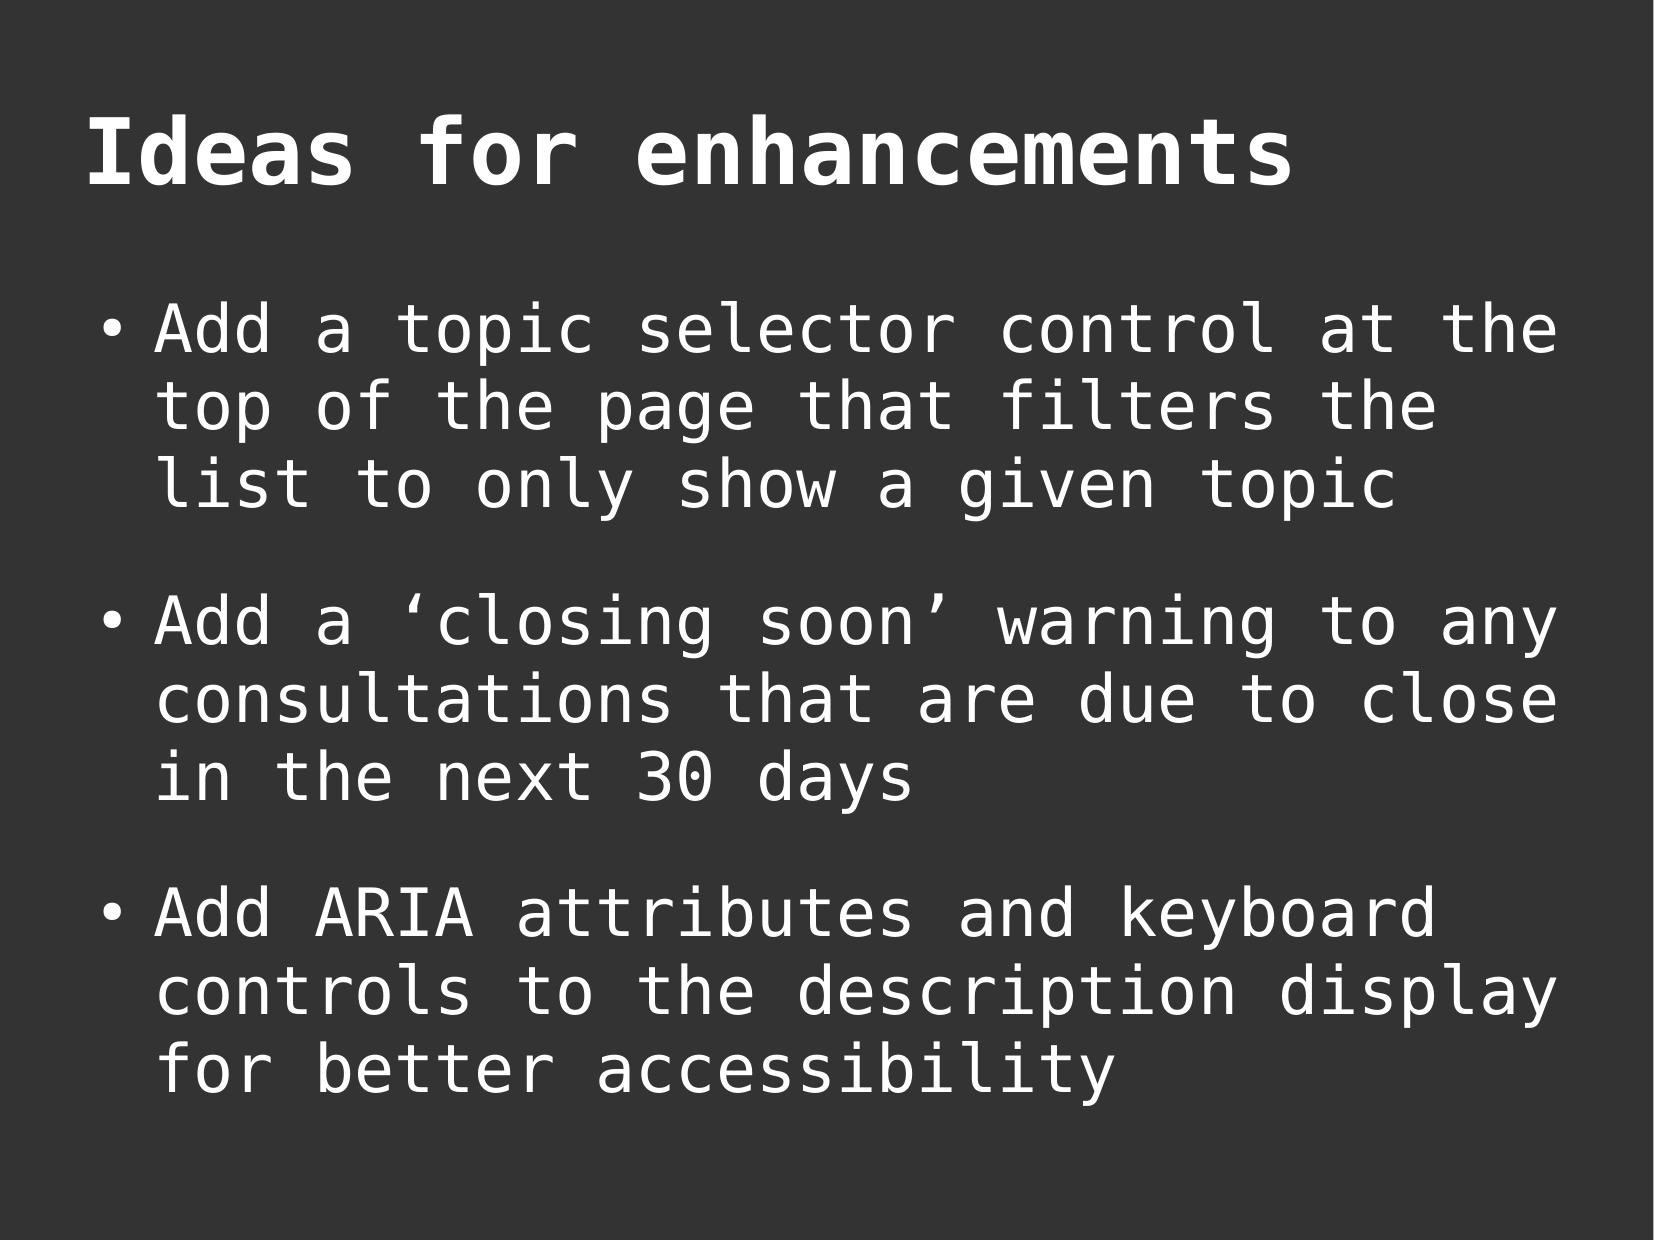

# Ideas for enhancements
Add a topic selector control at the top of the page that filters the list to only show a given topic
Add a ‘closing soon’ warning to any consultations that are due to close in the next 30 days
Add ARIA attributes and keyboard controls to the description display for better accessibility